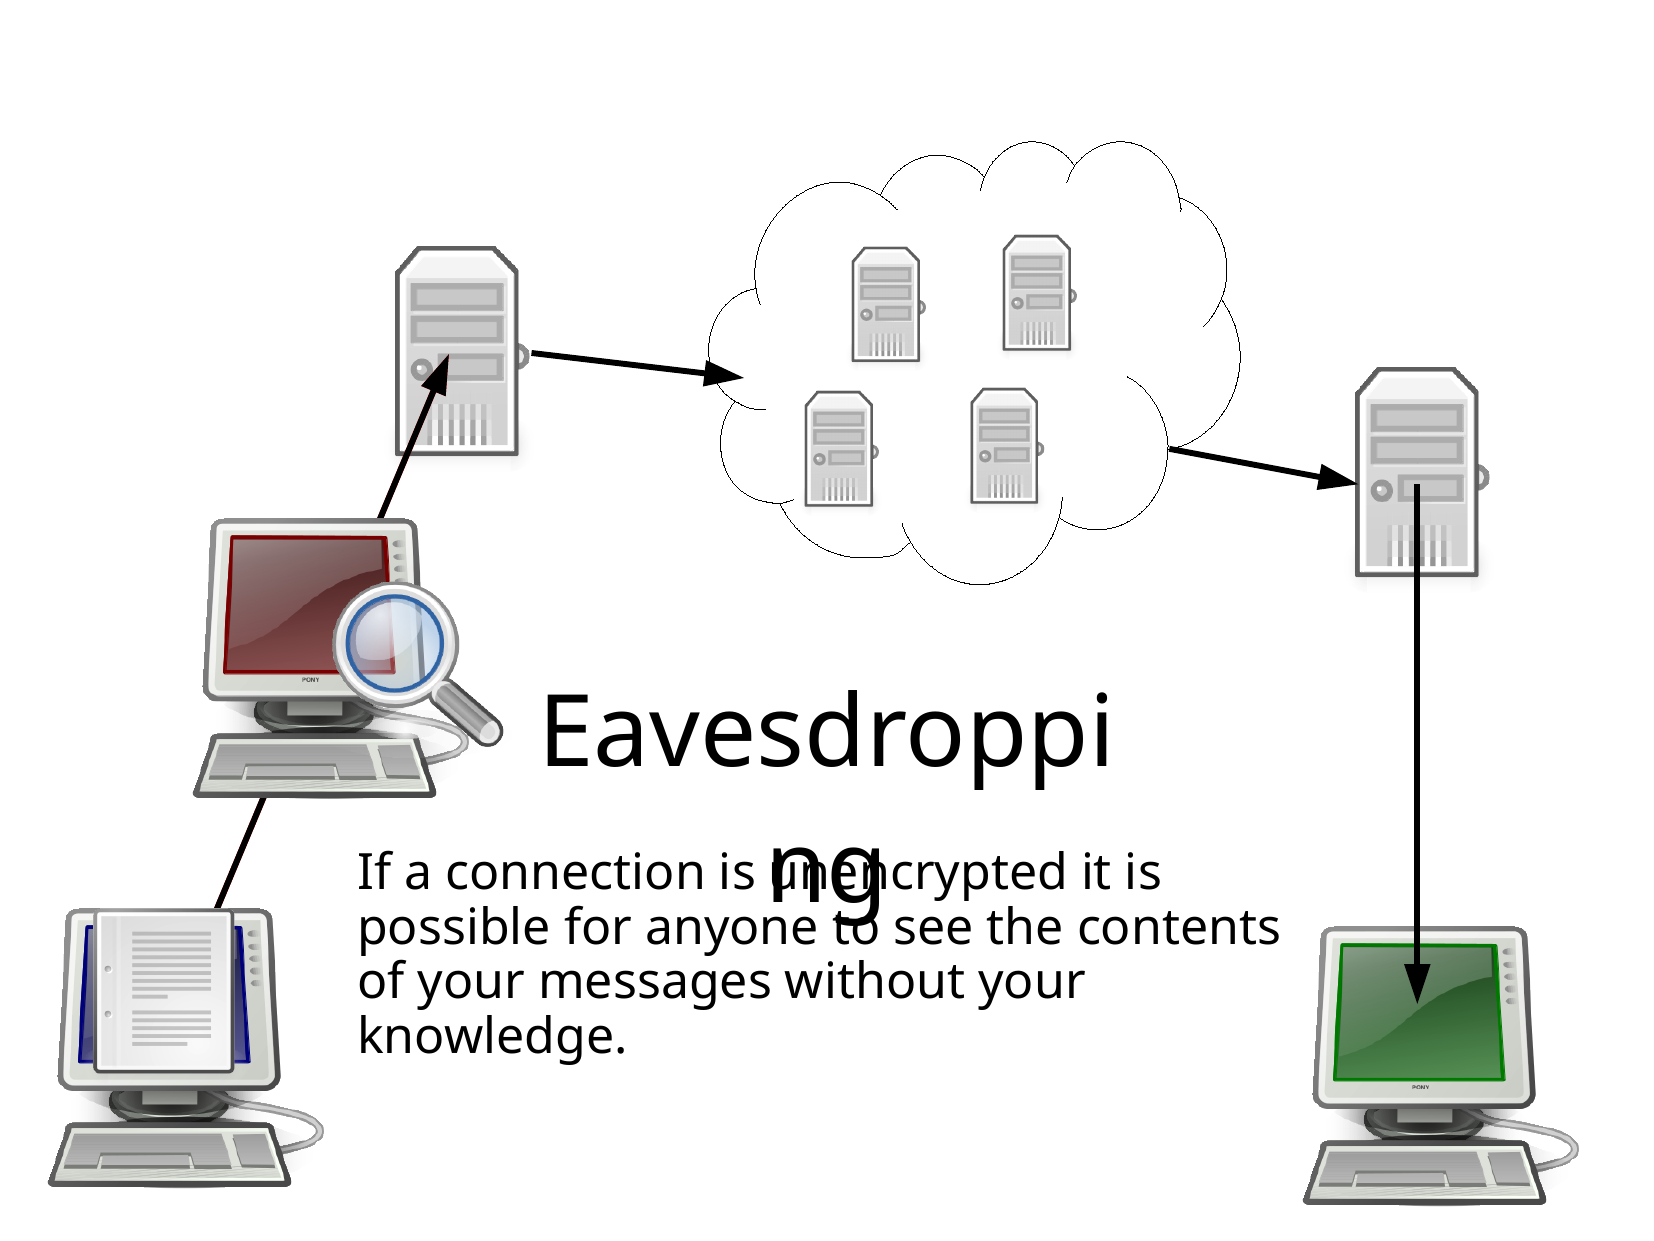

Eavesdropping
If a connection is unencrypted it is possible for anyone to see the contents of your messages without your knowledge.